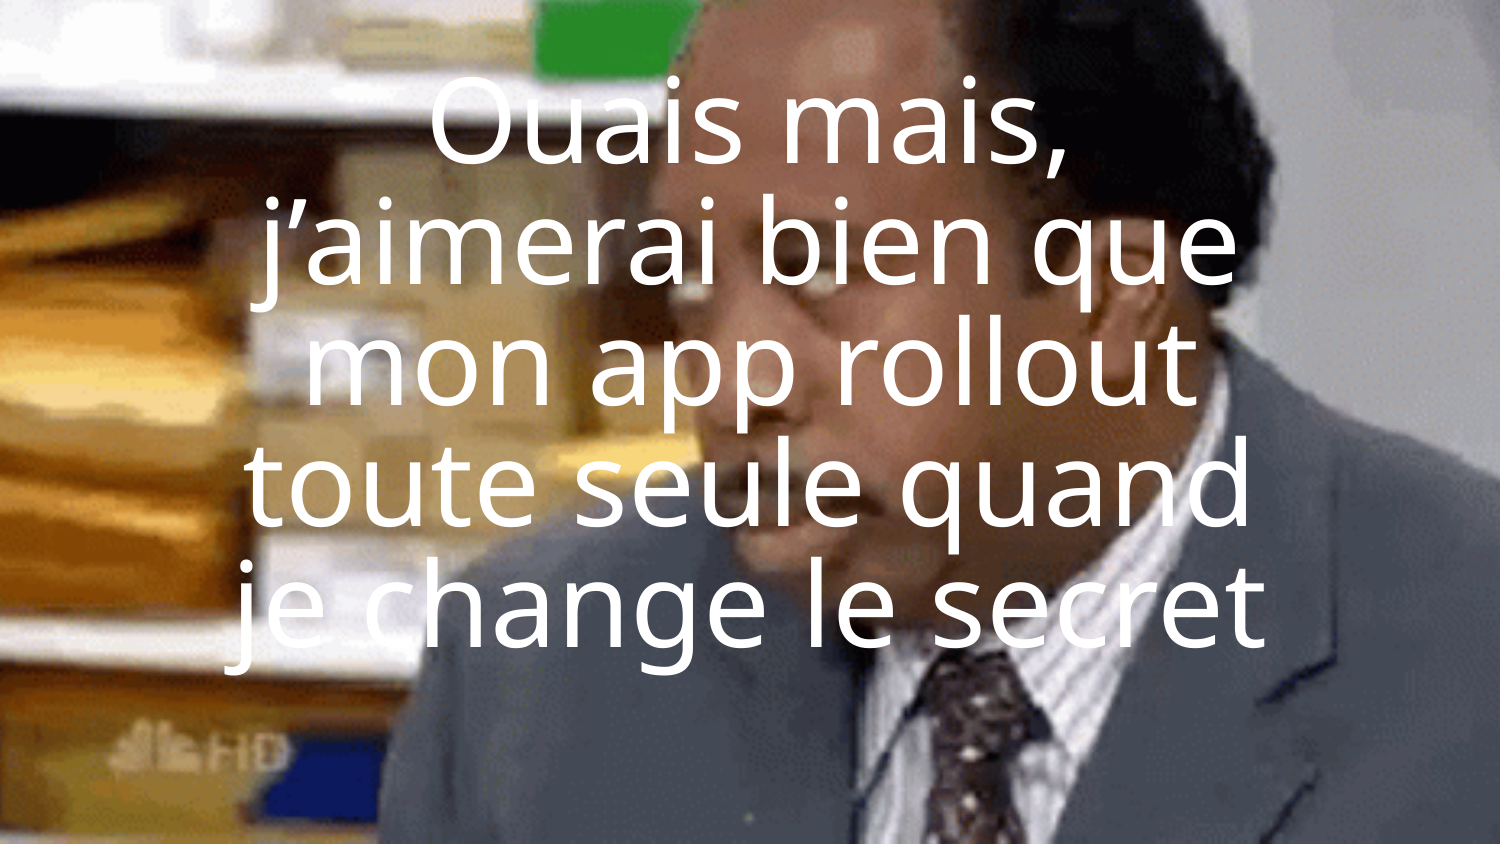

Ouais mais, j’aimerai bien que mon app rollout toute seule quand je change le secret
# Et voilà !